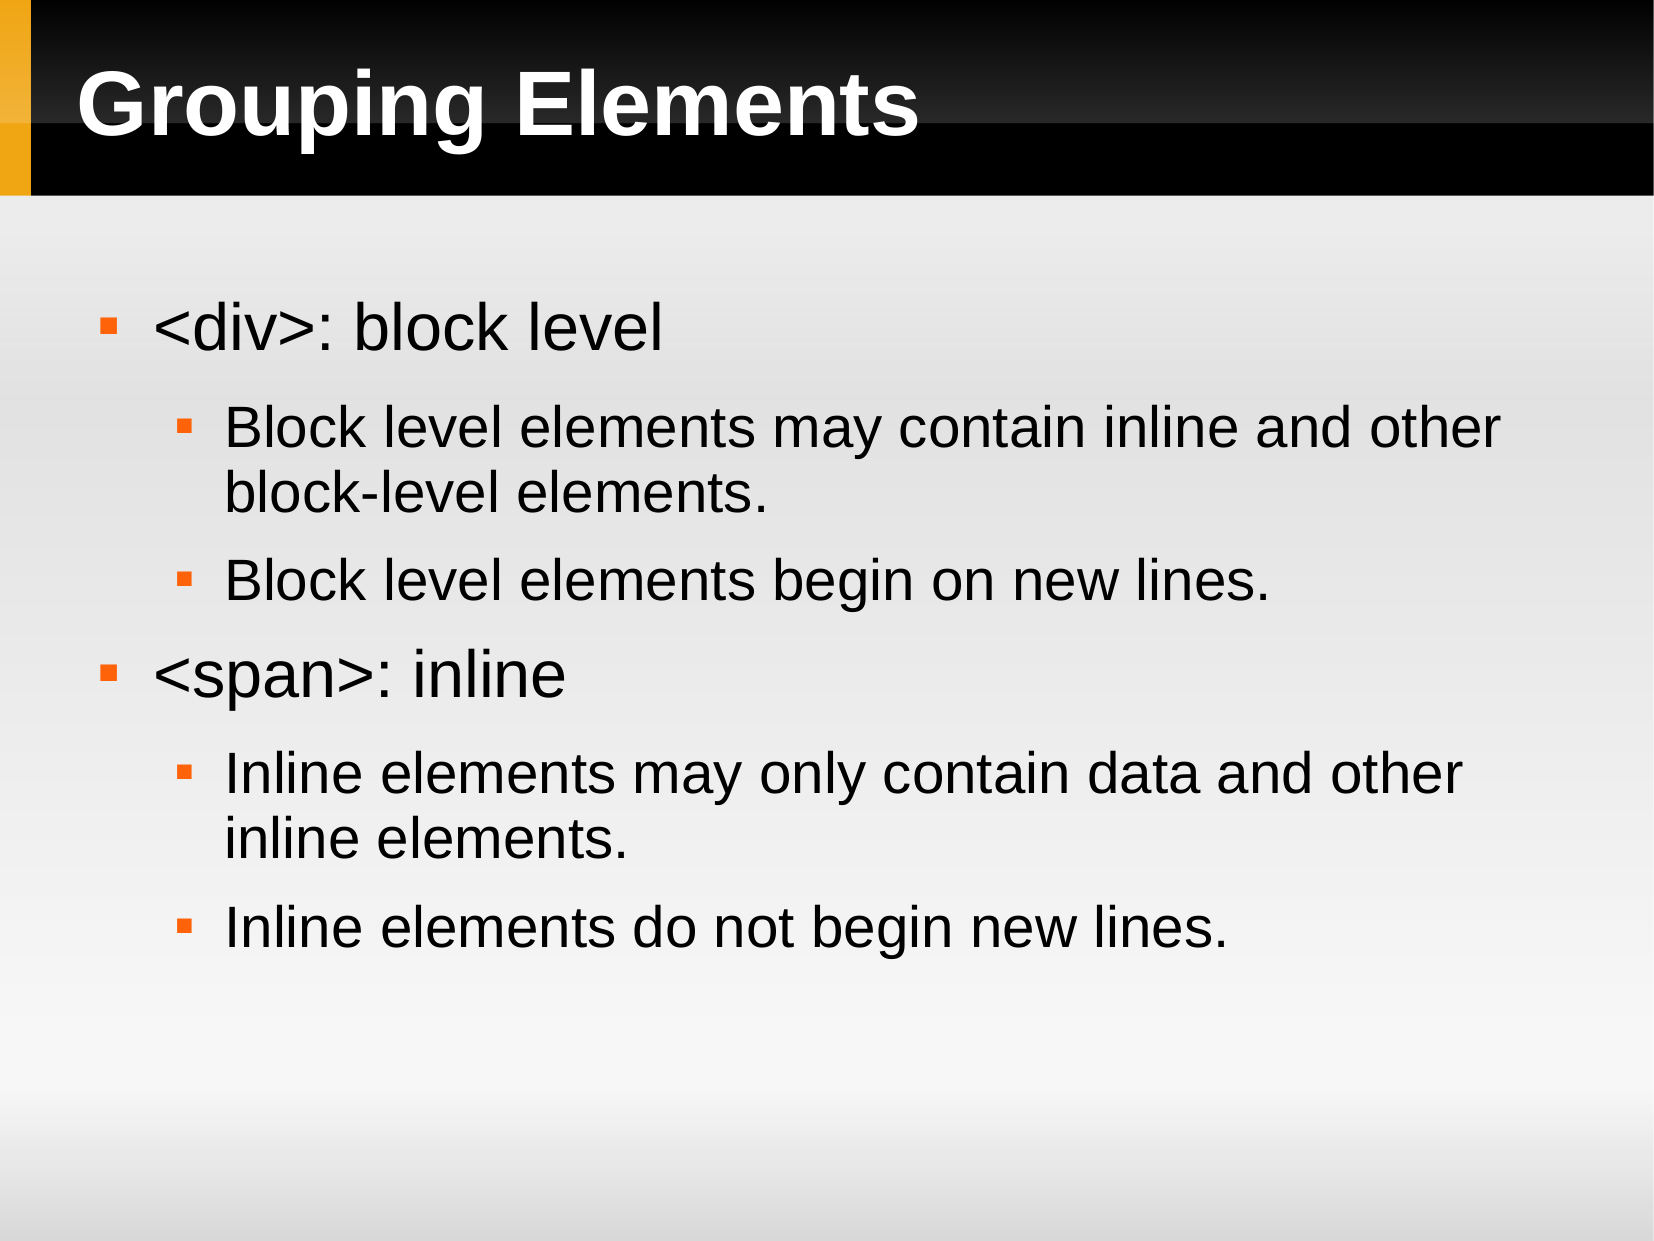

# Grouping Elements
<div>: block level
Block level elements may contain inline and other block-level elements.
Block level elements begin on new lines.
<span>: inline
Inline elements may only contain data and other inline elements.
Inline elements do not begin new lines.